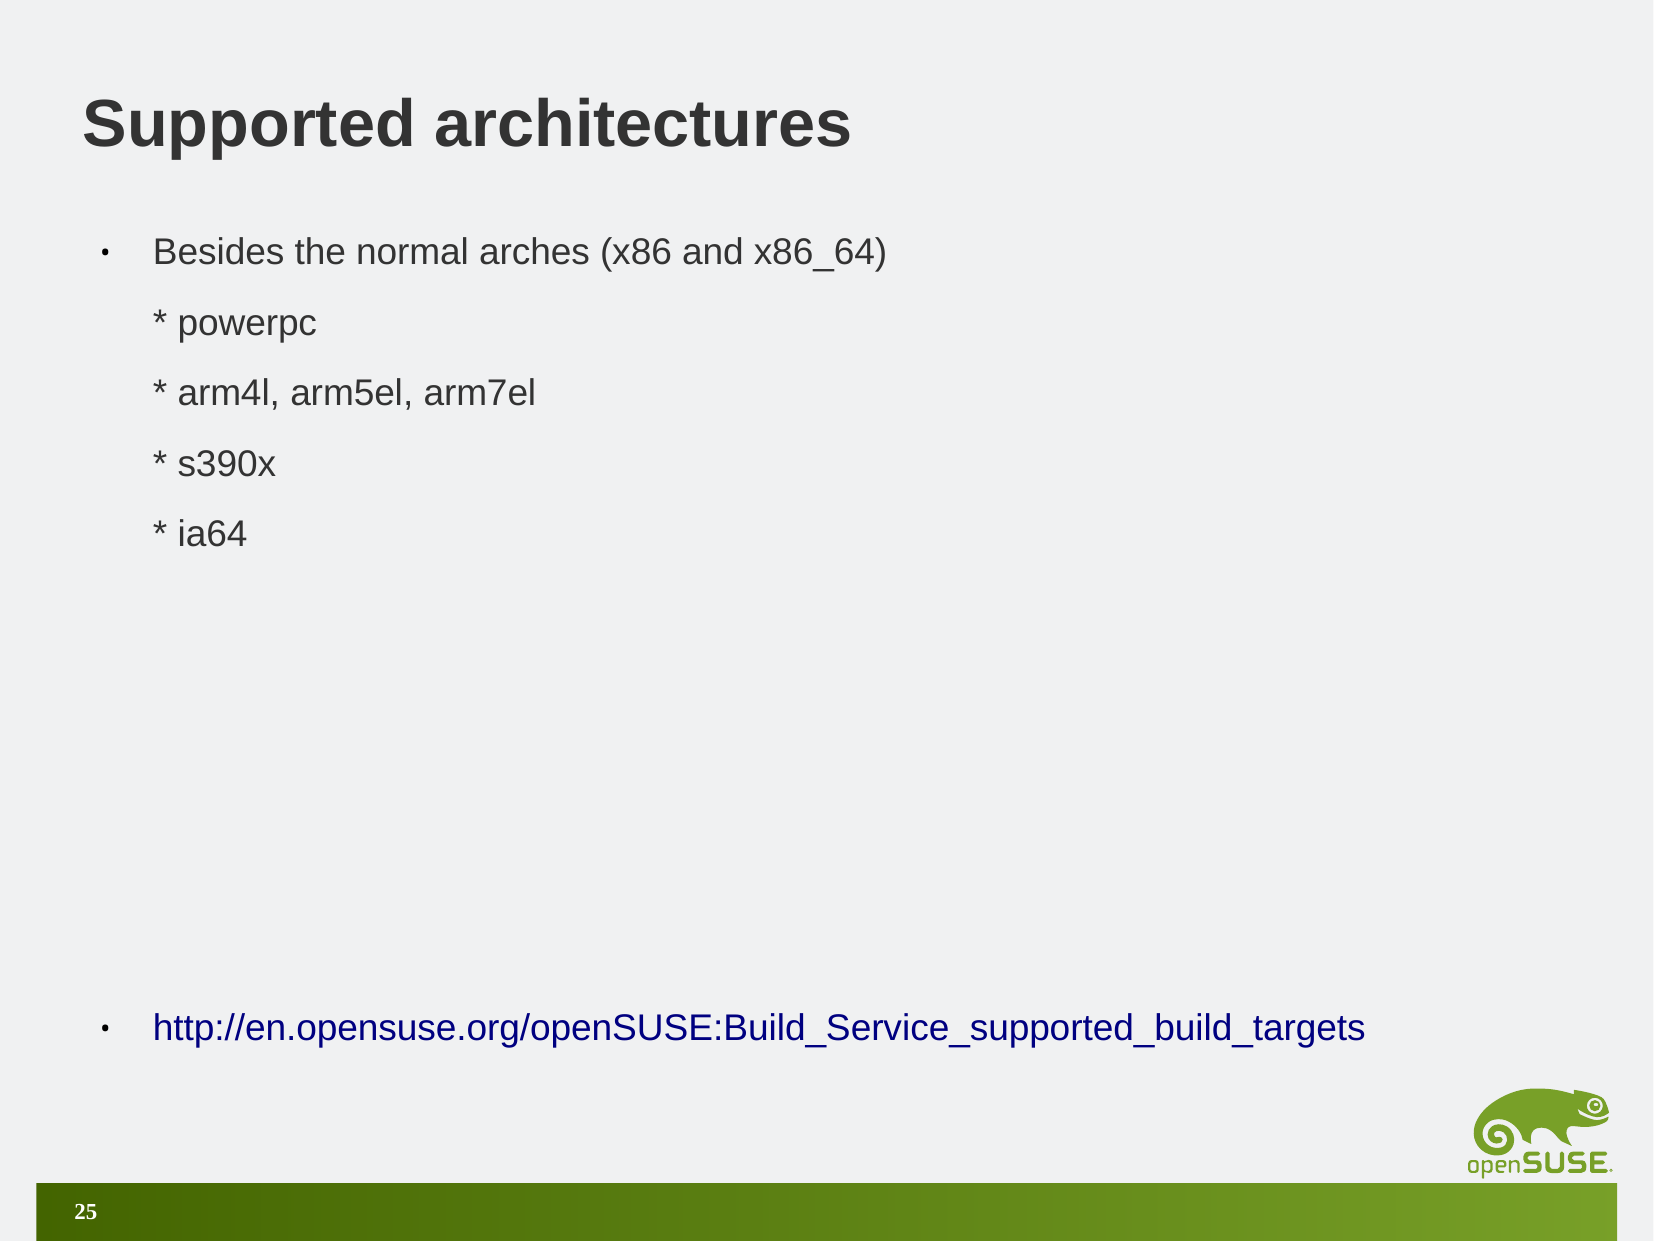

# Supported architectures
Besides the normal arches (x86 and x86_64)
* powerpc
* arm4l, arm5el, arm7el
* s390x
* ia64
http://en.opensuse.org/openSUSE:Build_Service_supported_build_targets
25